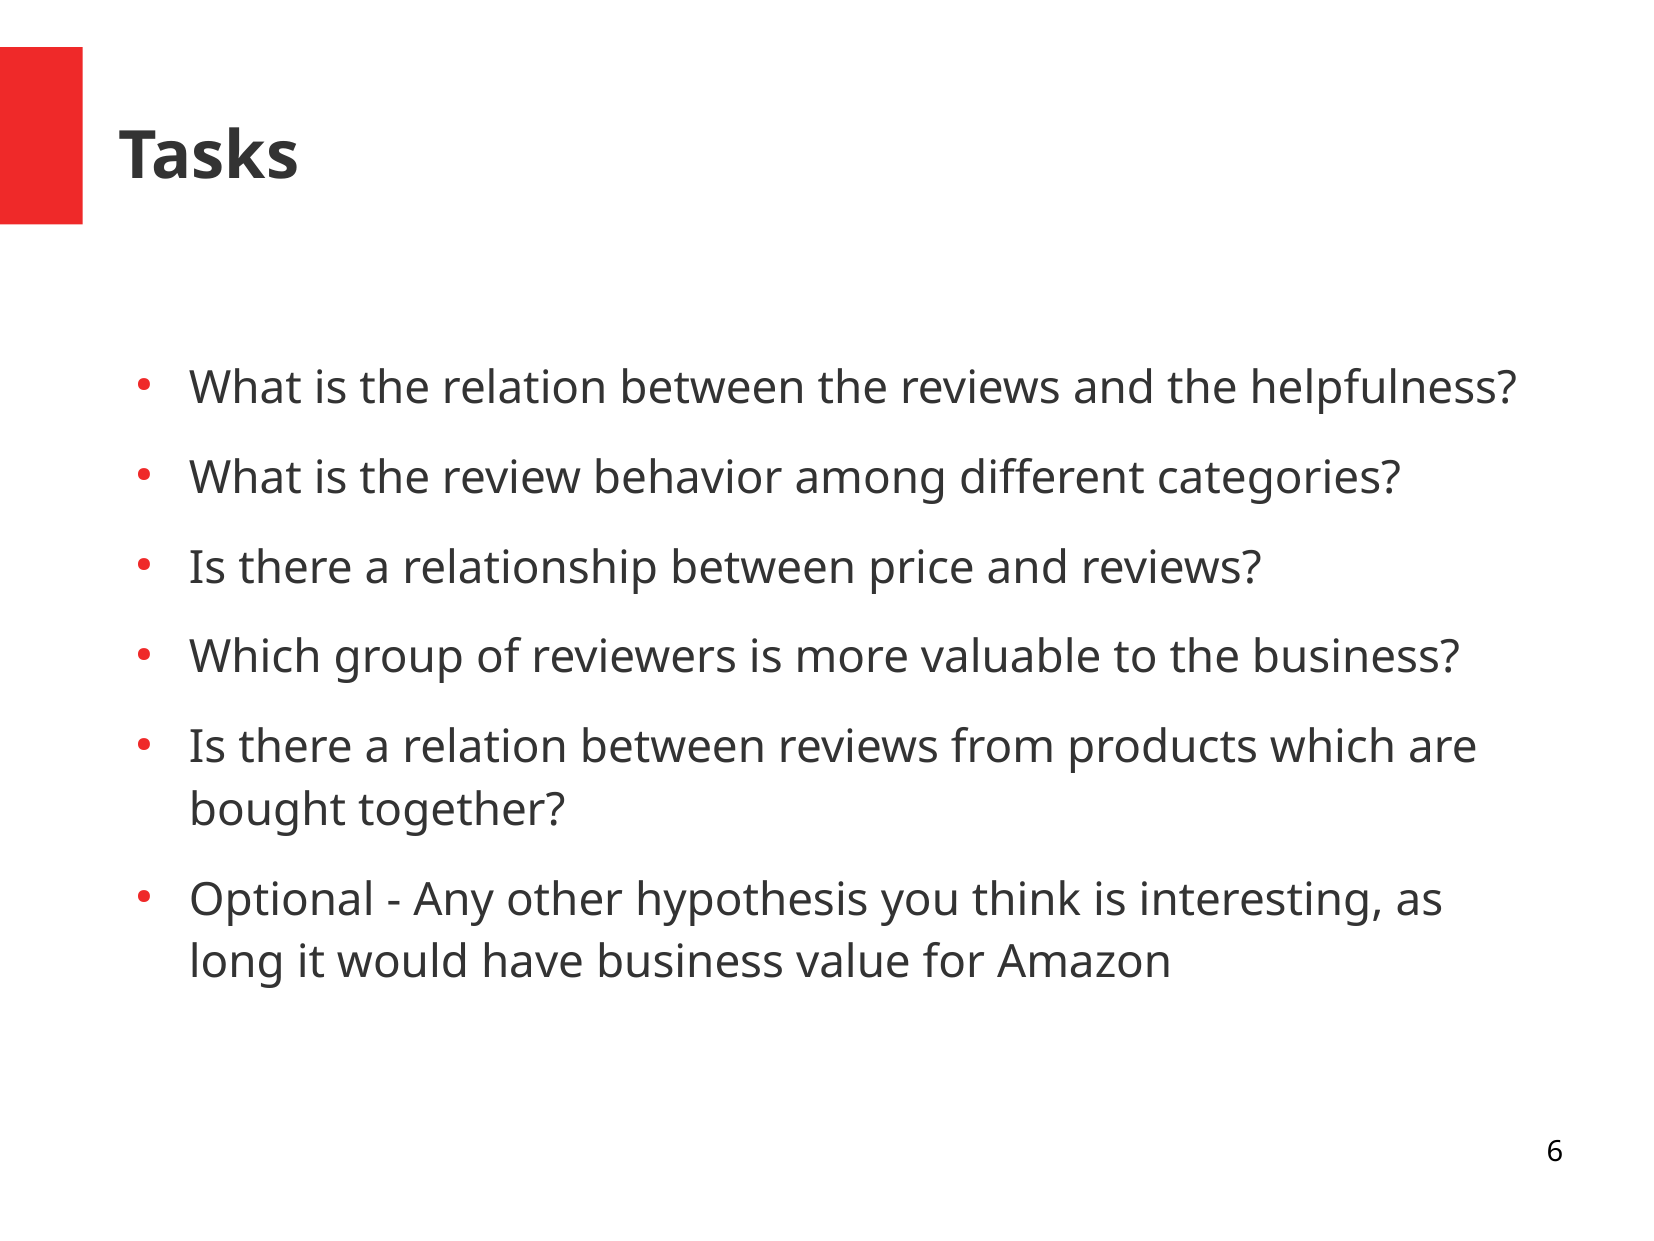

# Tasks
What is the relation between the reviews and the helpfulness?
What is the review behavior among different categories?
Is there a relationship between price and reviews?
Which group of reviewers is more valuable to the business?
Is there a relation between reviews from products which are bought together?
Optional - Any other hypothesis you think is interesting, as long it would have business value for Amazon
6